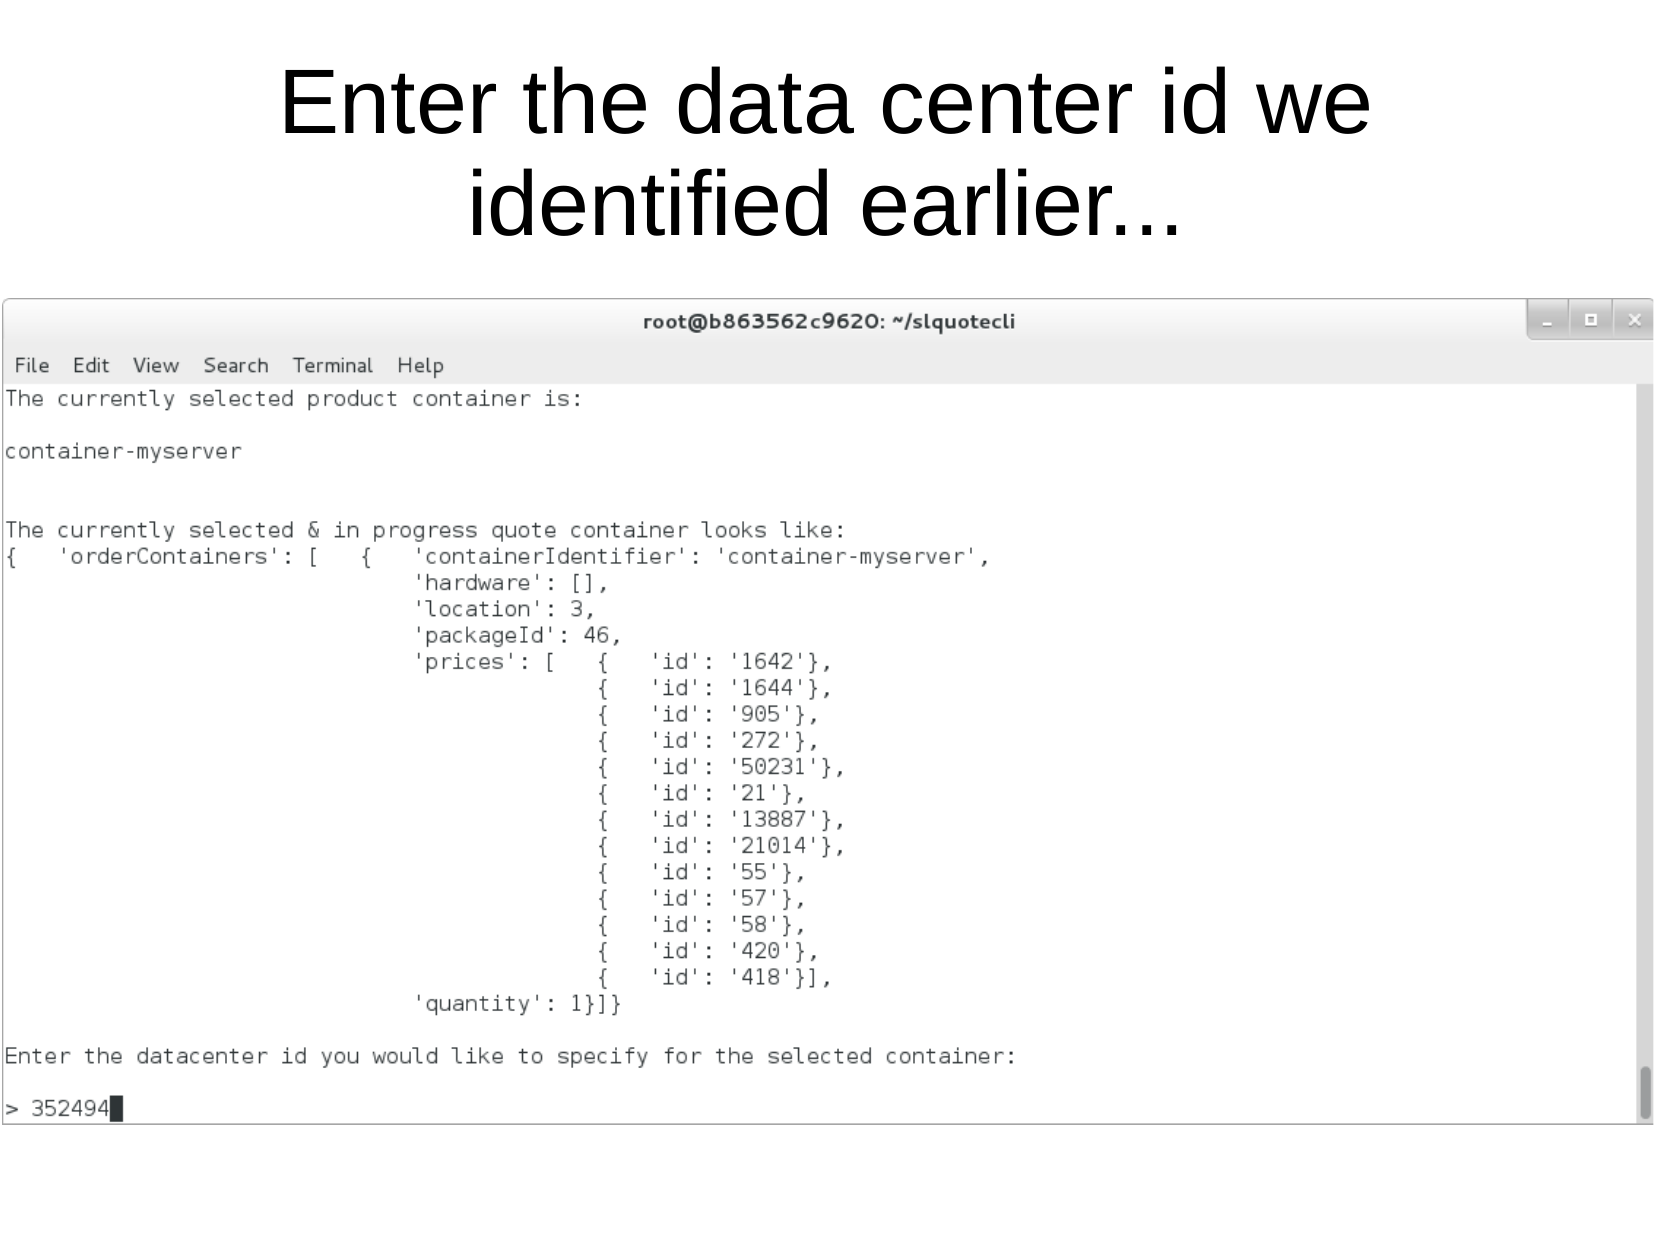

# Enter the data center id we identified earlier...